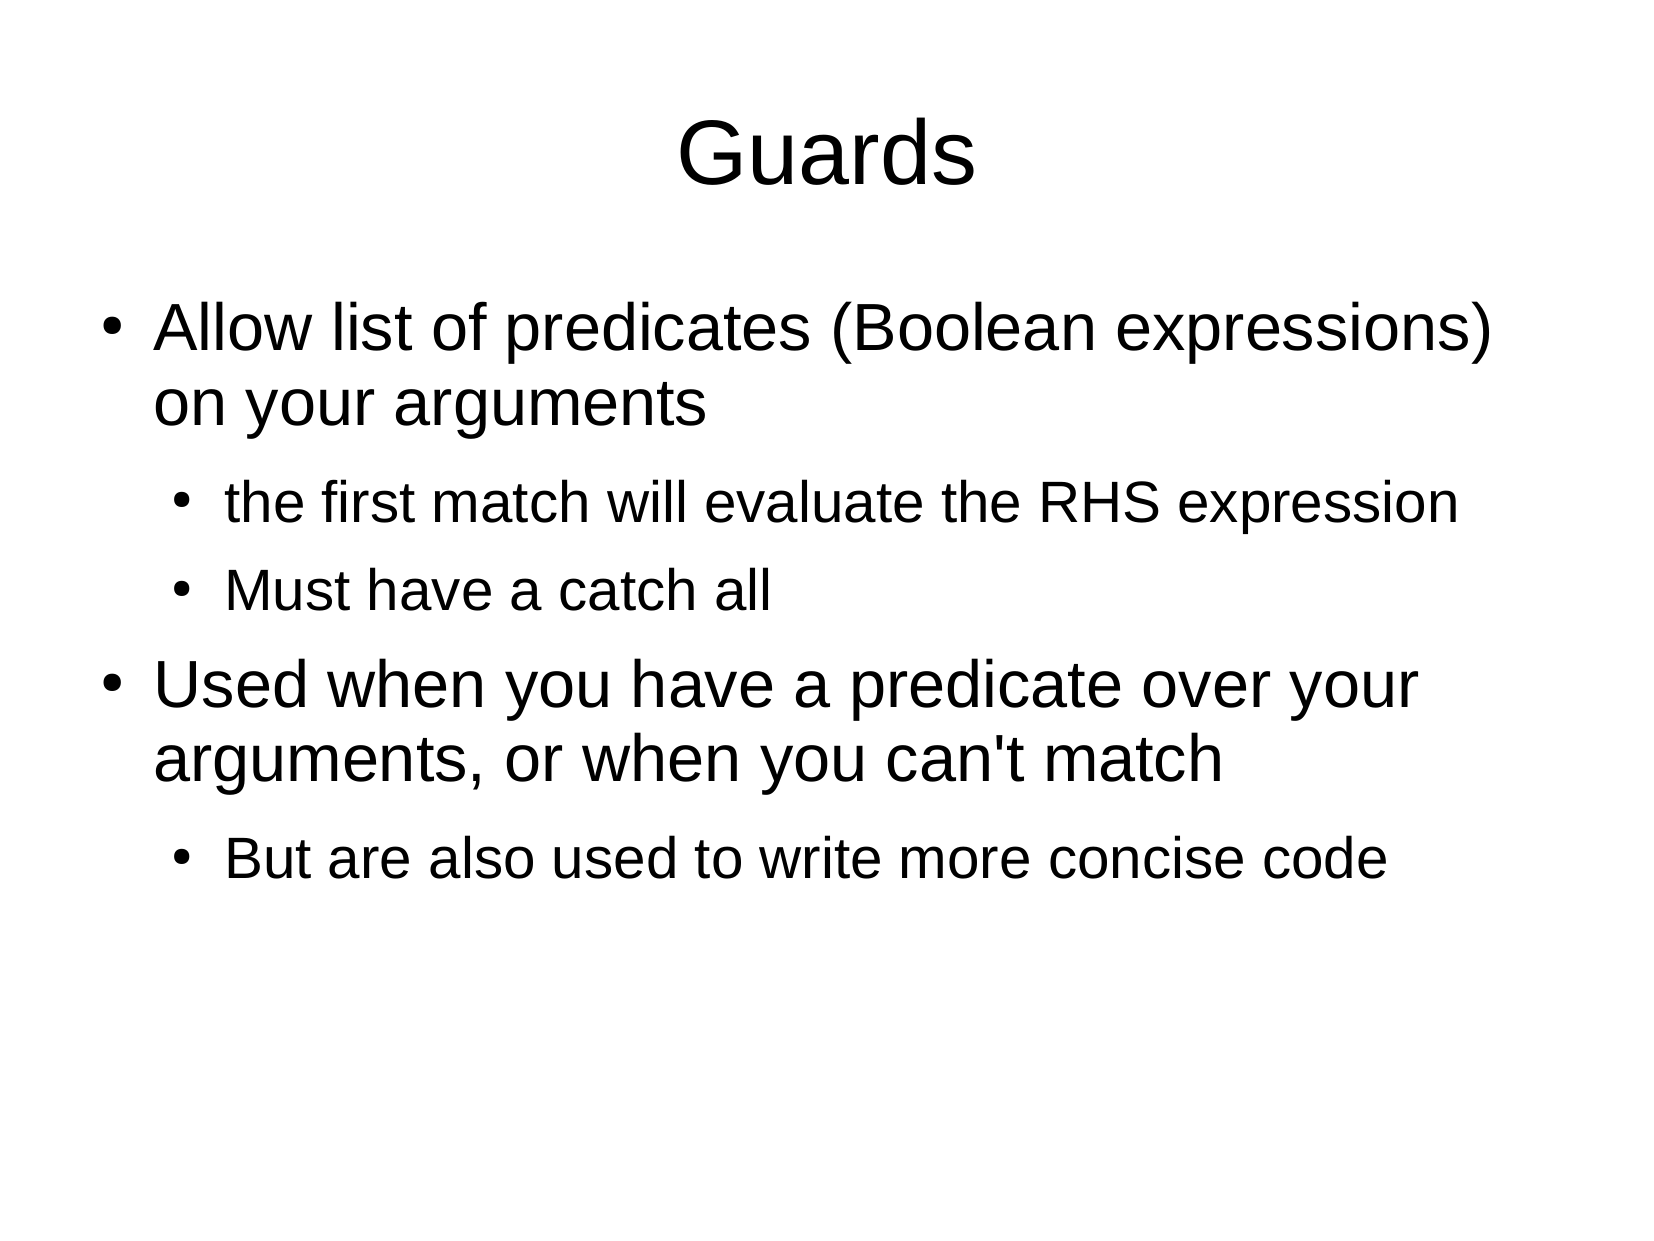

# Guards
Allow list of predicates (Boolean expressions) on your arguments
the first match will evaluate the RHS expression
Must have a catch all
Used when you have a predicate over your arguments, or when you can't match
But are also used to write more concise code